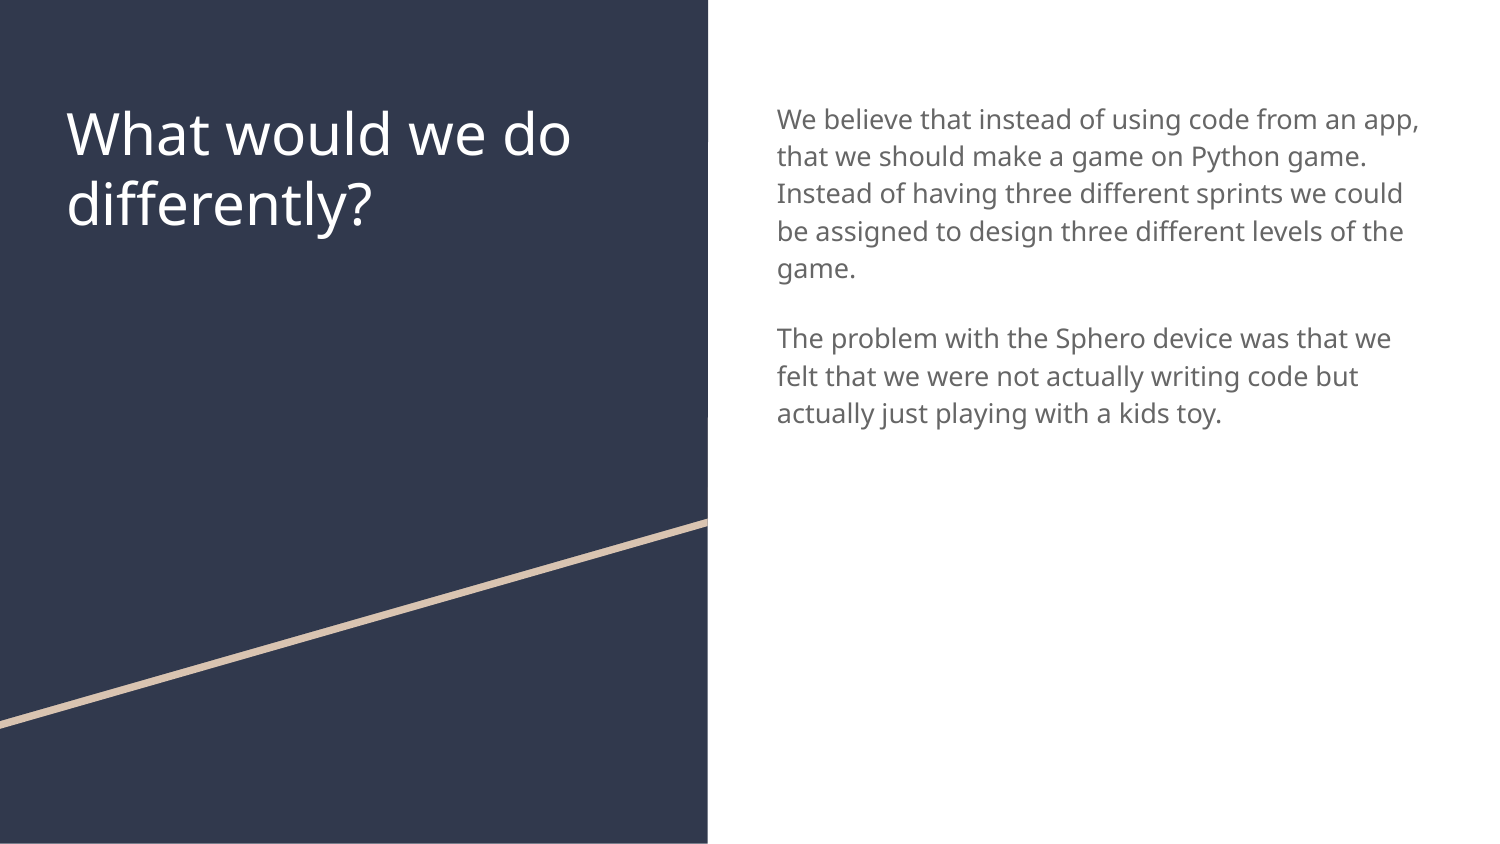

# What would we do differently?
We believe that instead of using code from an app, that we should make a game on Python game. Instead of having three different sprints we could be assigned to design three different levels of the game.
The problem with the Sphero device was that we felt that we were not actually writing code but actually just playing with a kids toy.